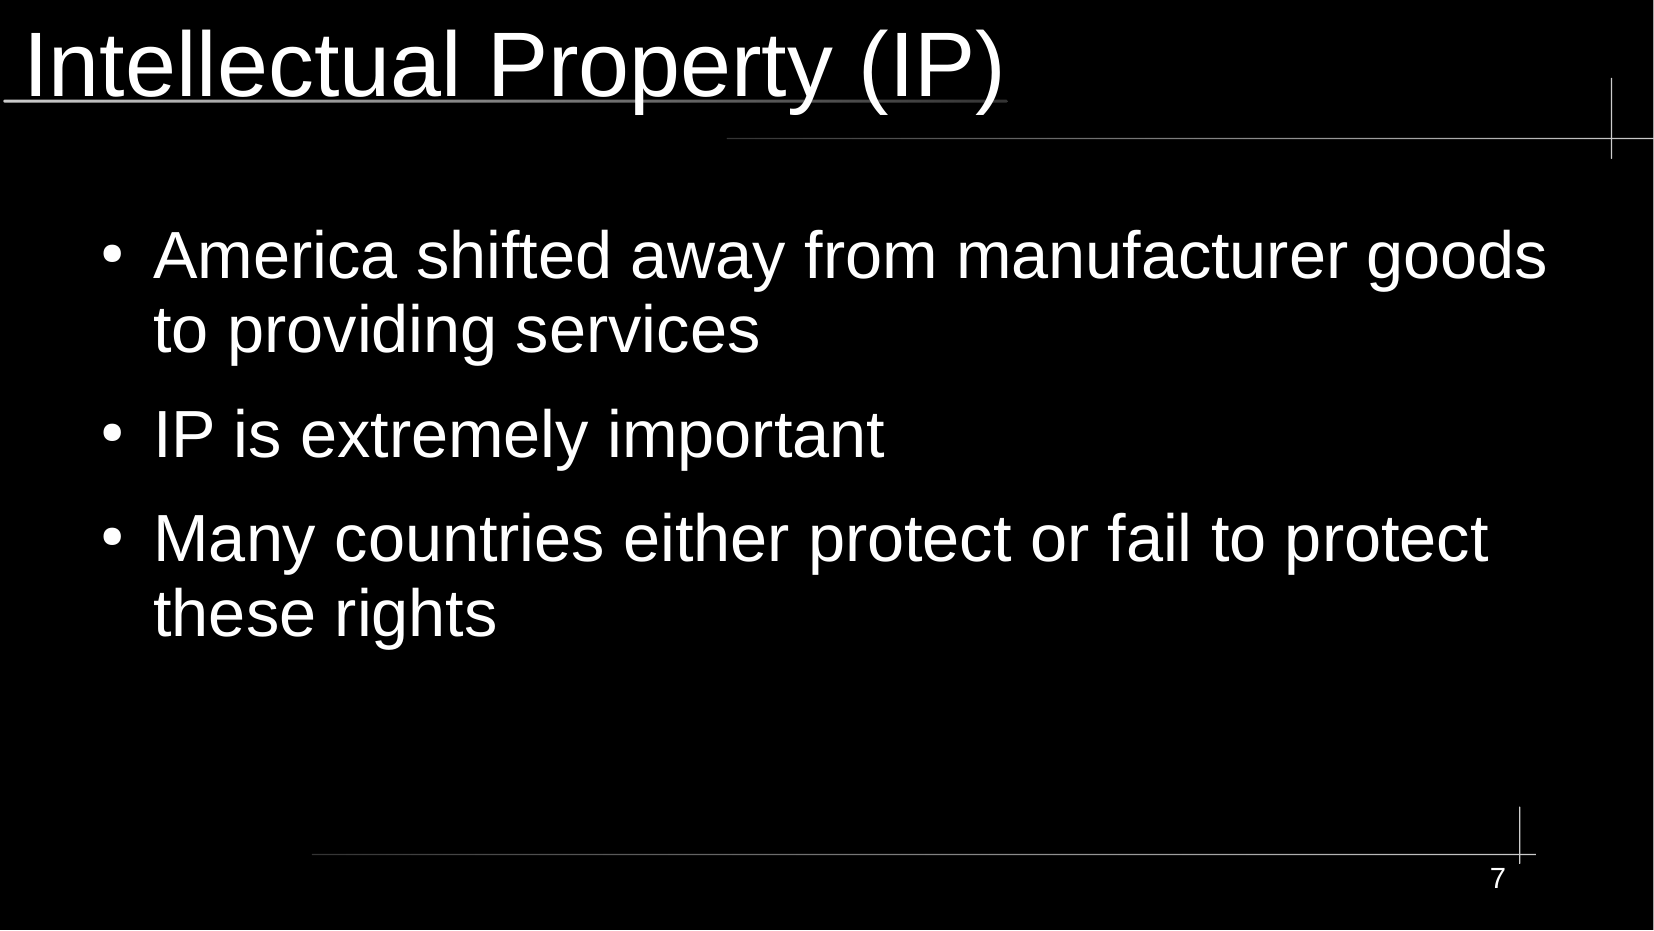

# Intellectual Property (IP)
America shifted away from manufacturer goods to providing services
IP is extremely important
Many countries either protect or fail to protect these rights
7